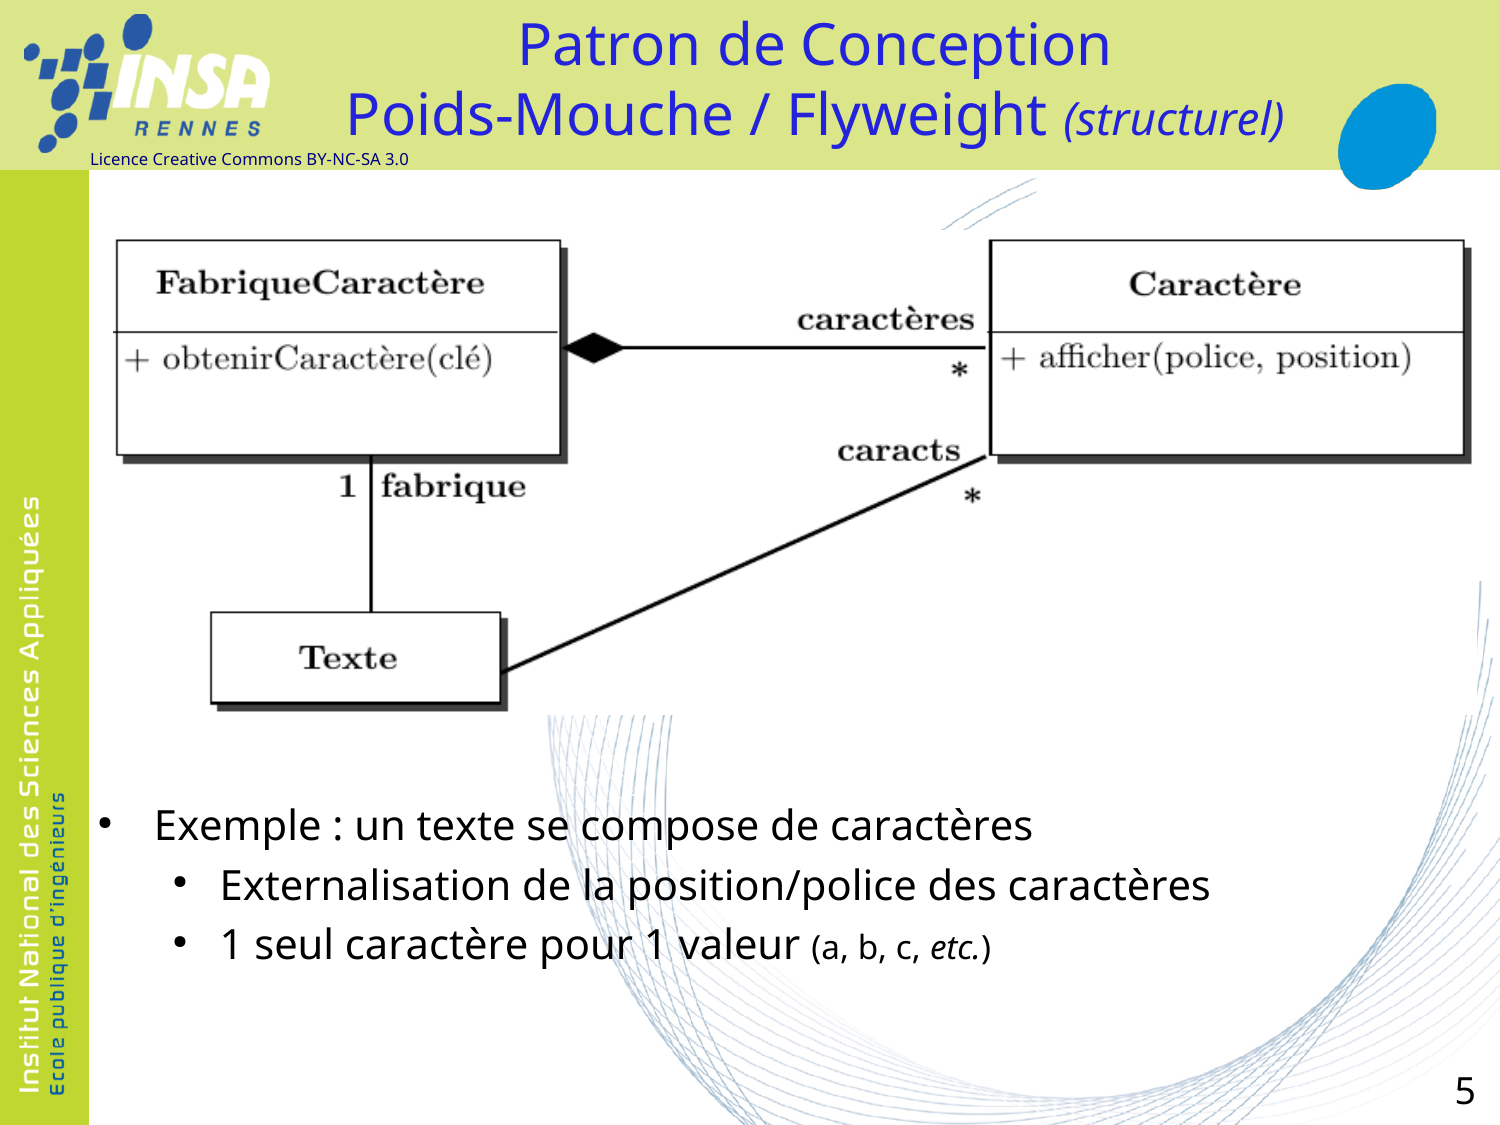

Patron de Conception
Poids-Mouche / Flyweight (structurel)
# Exemple : un texte se compose de caractères
Externalisation de la position/police des caractères
1 seul caractère pour 1 valeur (a, b, c, etc.)
5